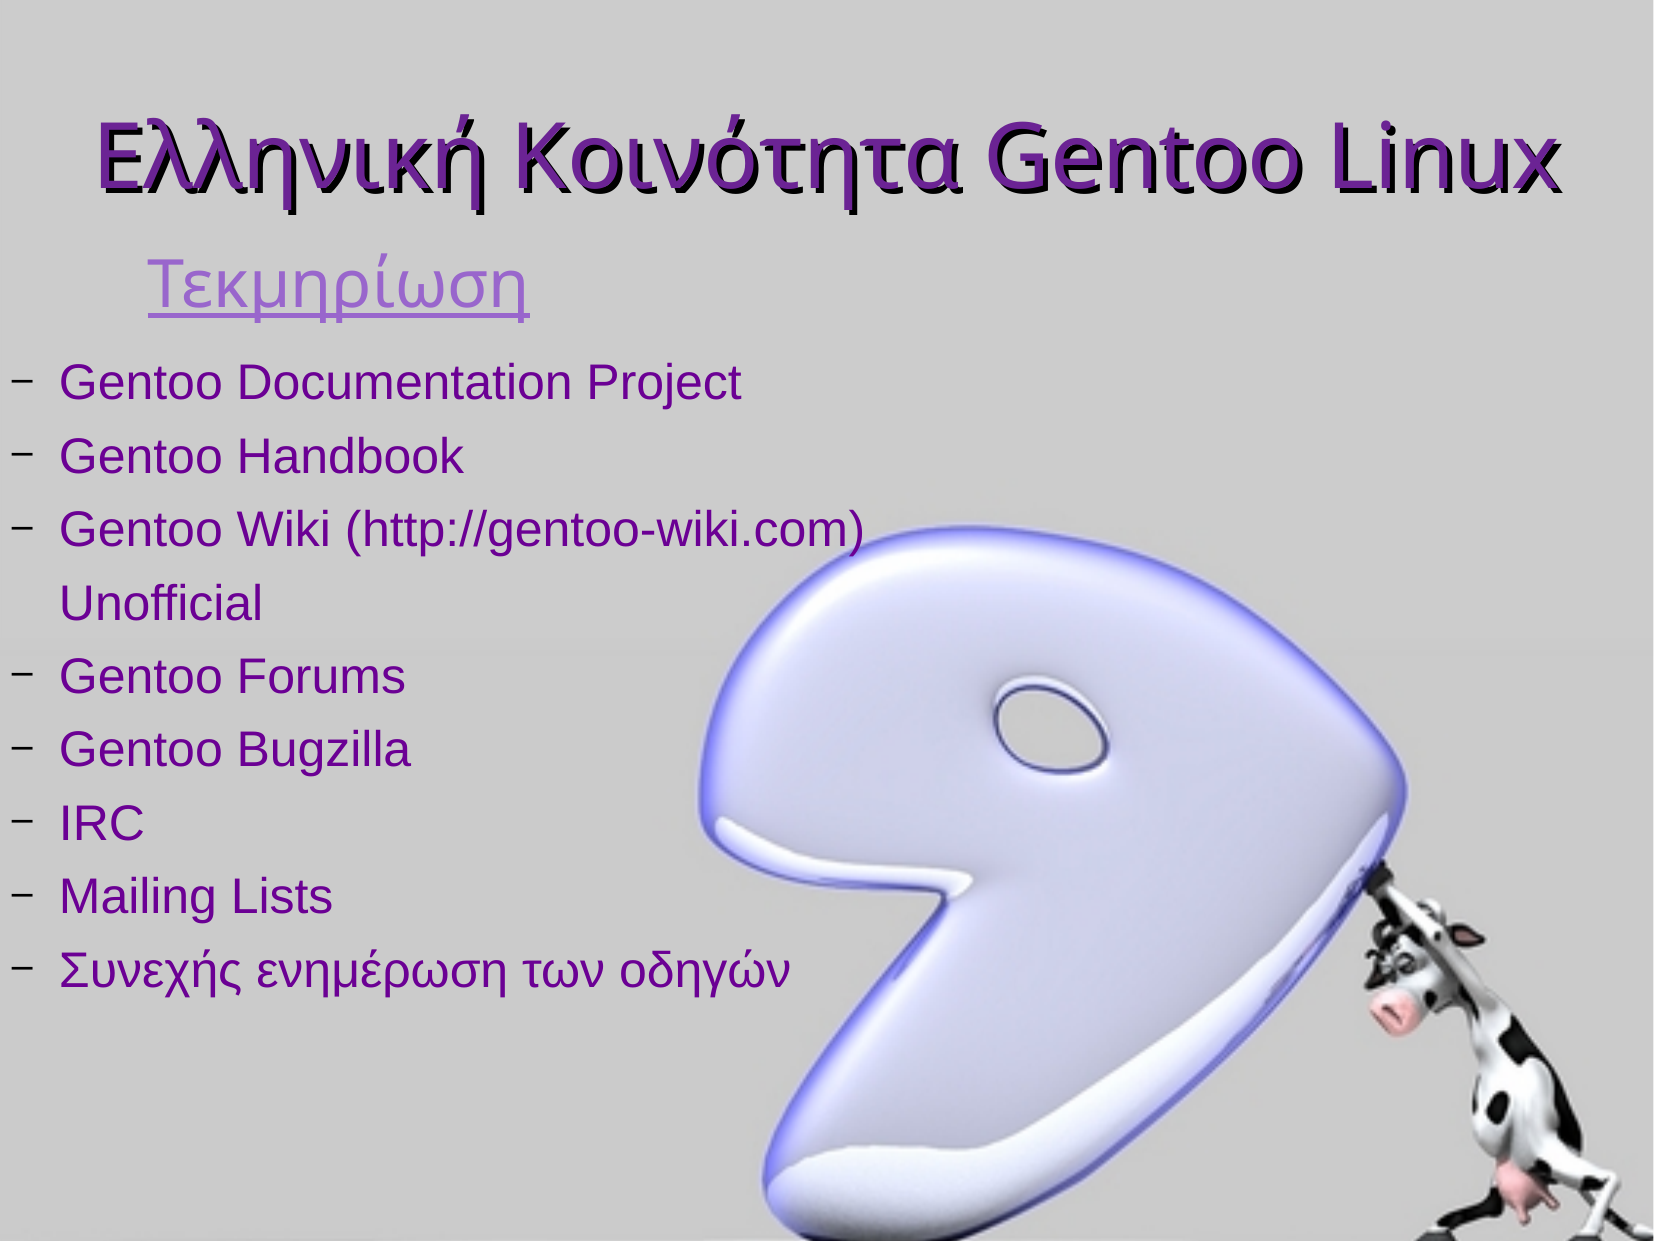

# Ελληνική Κοινότητα Gentoo Linux
Τεκμηρίωση
Gentoo Documentation Project
Gentoo Handbook
Gentoo Wiki (http://gentoo-wiki.com)
Unofficial
Gentoo Forums
Gentoo Bugzilla
IRC
Mailing Lists
Συνεχής ενημέρωση των οδηγών